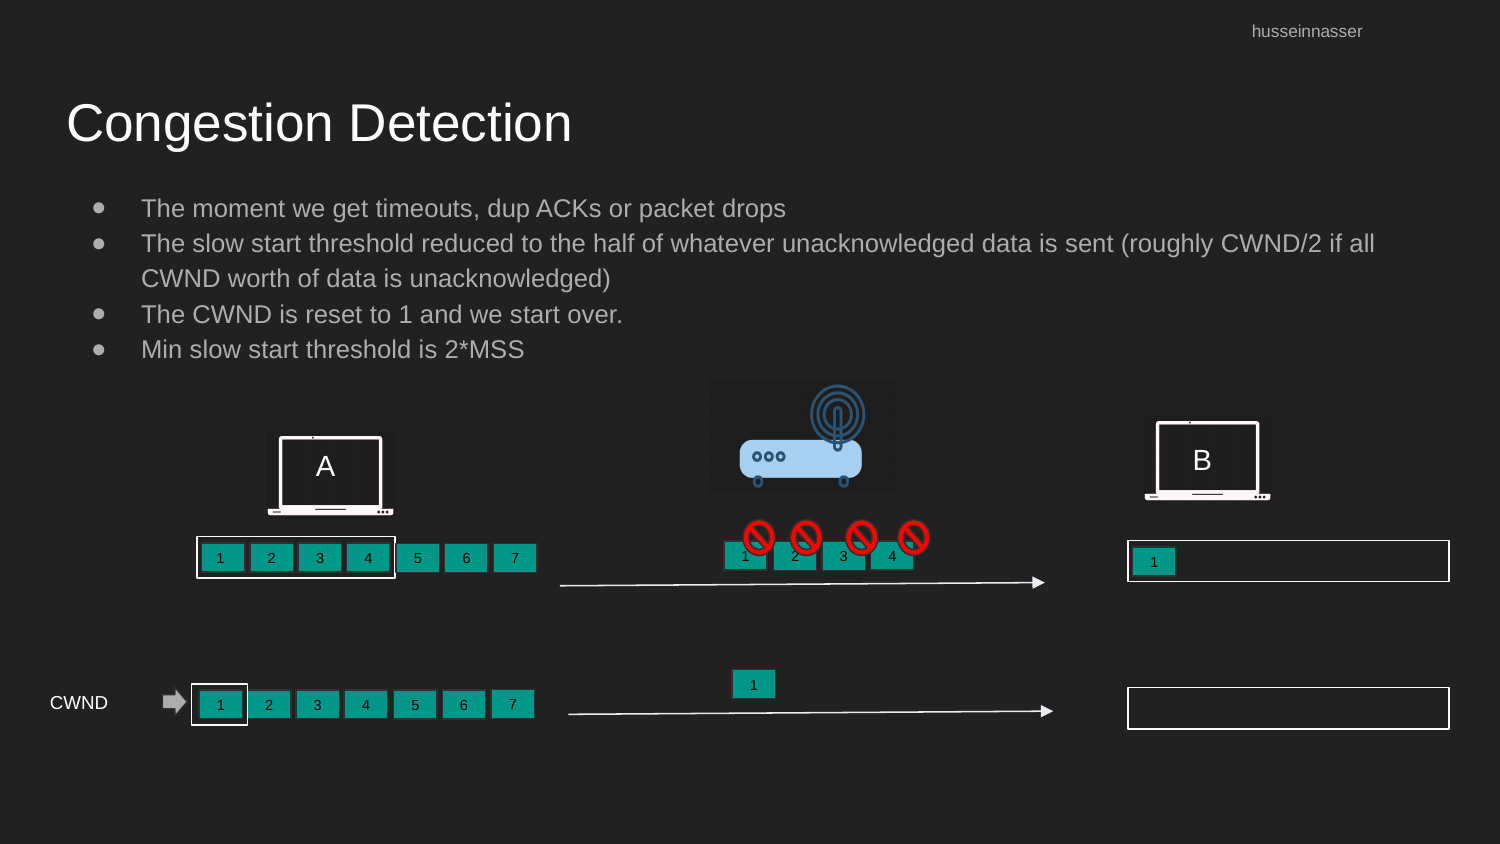

husseinnasser
# Congestion Detection
The moment we get timeouts, dup ACKs or packet drops
The slow start threshold reduced to the half of whatever unacknowledged data is sent (roughly CWND/2 if all CWND worth of data is unacknowledged)
The CWND is reset to 1 and we start over.
Min slow start threshold is 2*MSS
B
A
1
4
2
3
1
2
3
4
5
6
7
1
1
CWND
7
1
2
3
4
5
6